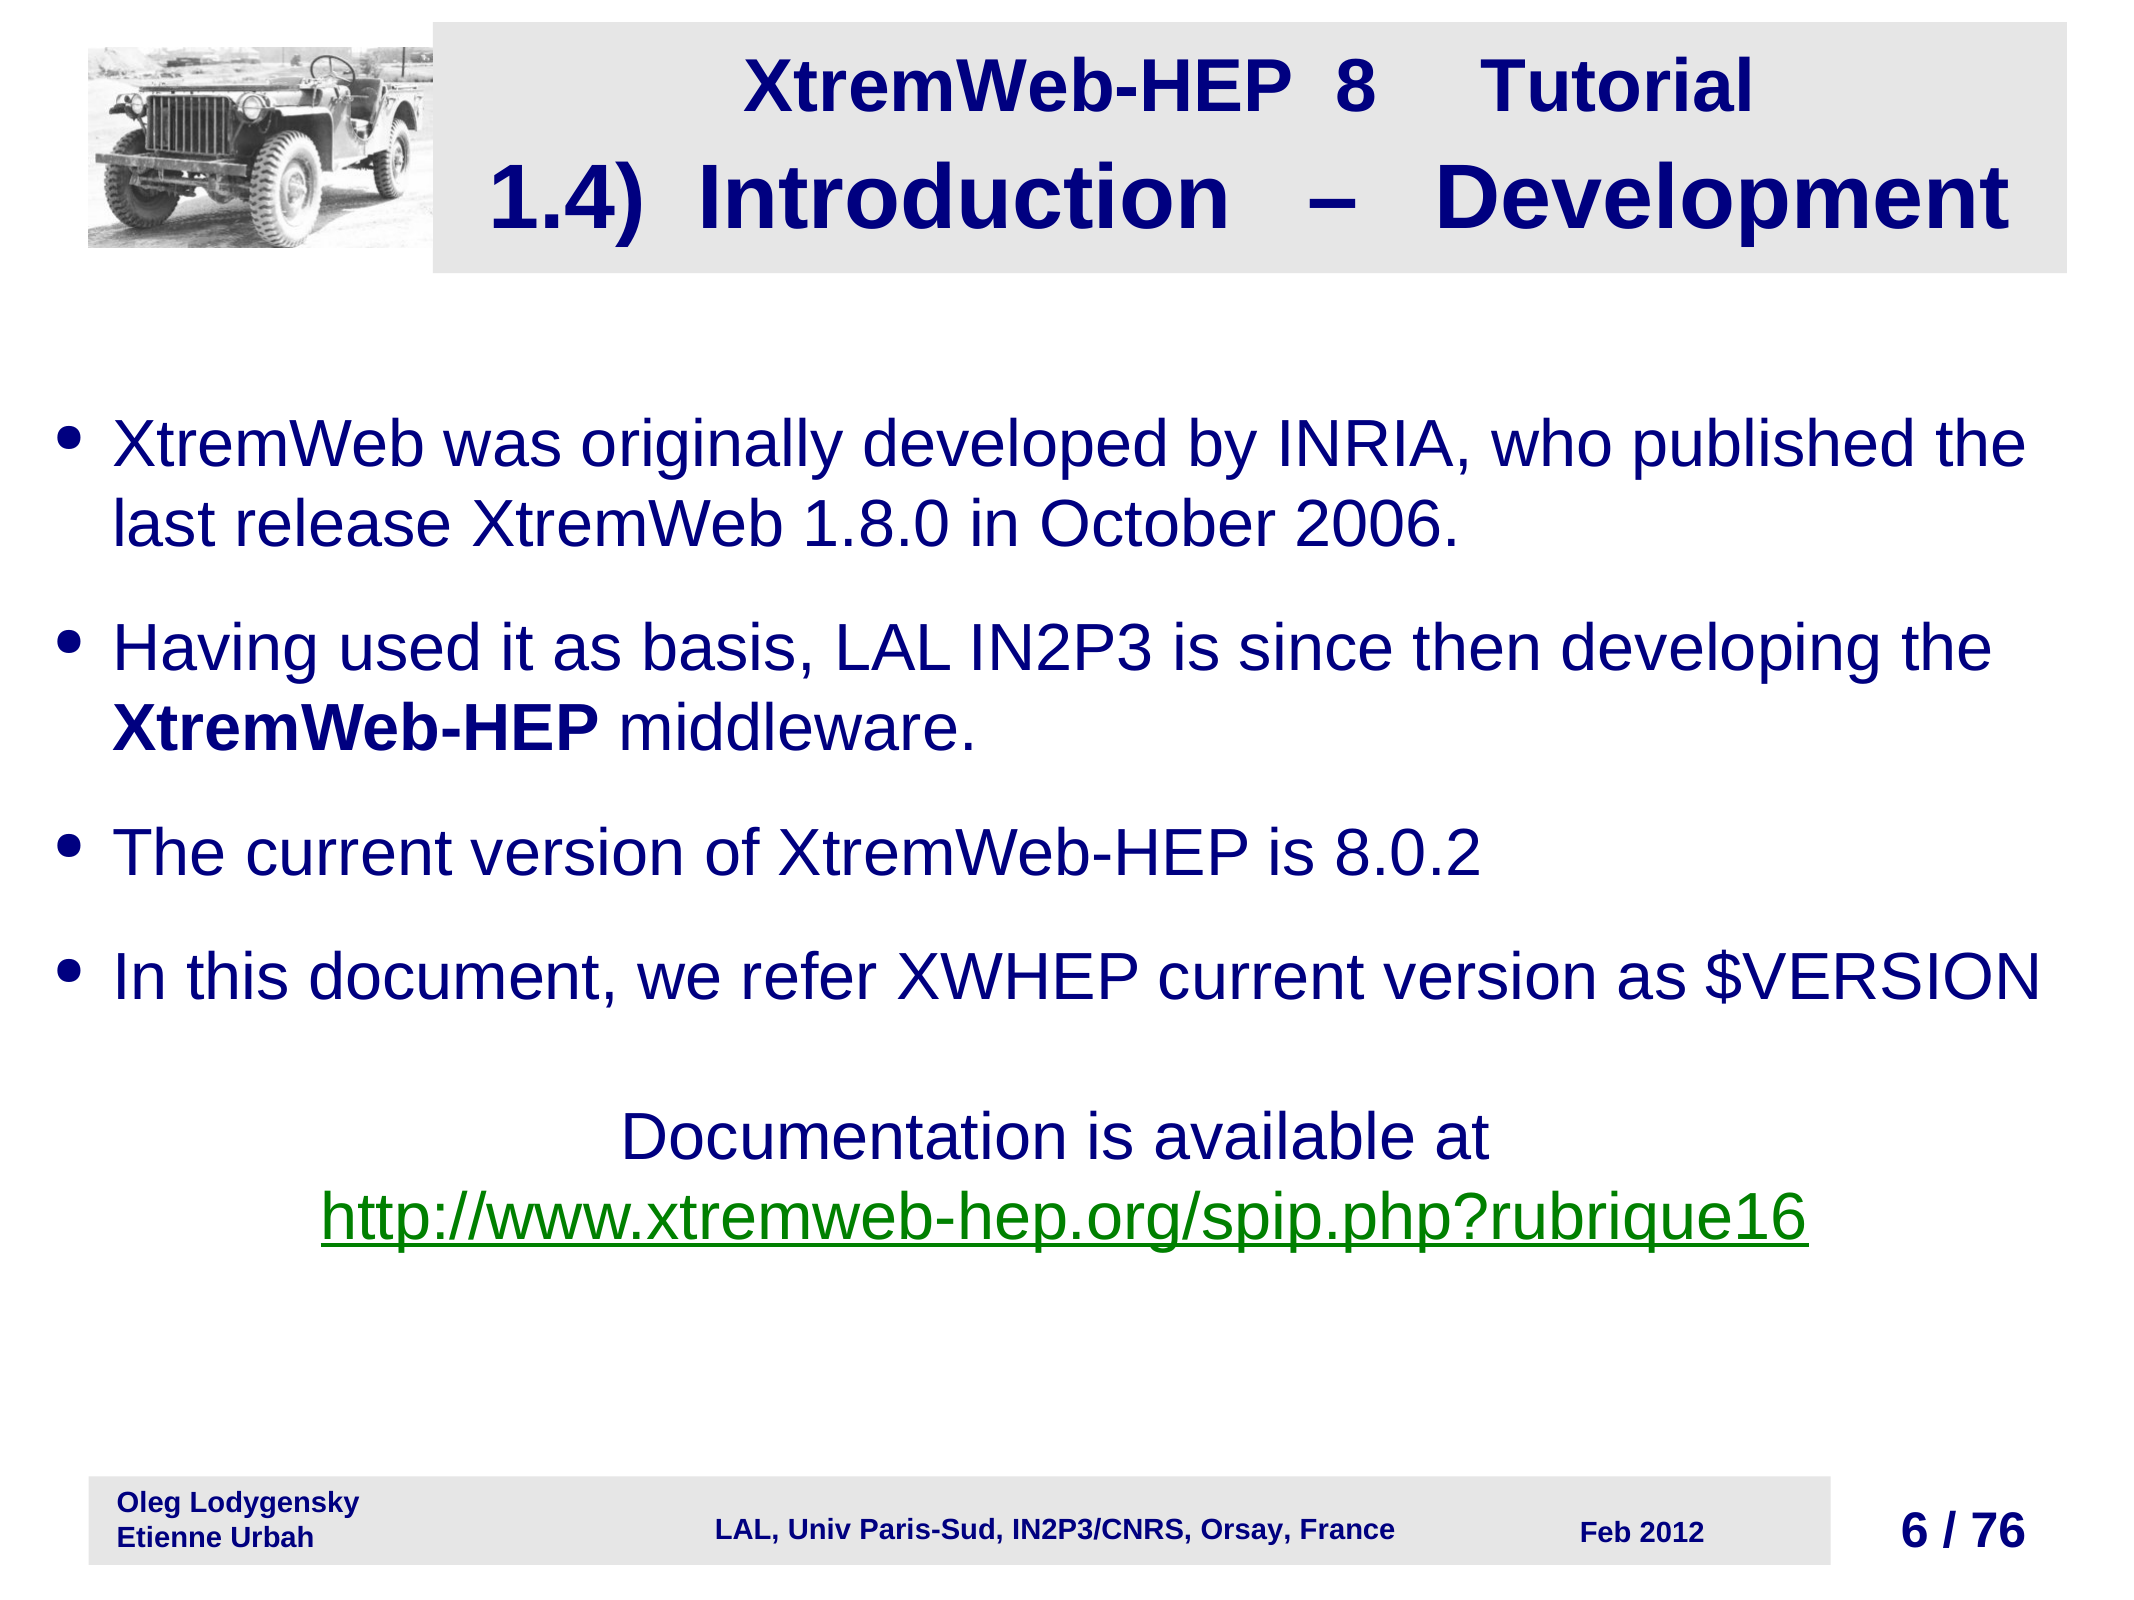

1.4) Introduction – Development
# XtremWeb was originally developed by INRIA, who published the last release XtremWeb 1.8.0 in October 2006.
Having used it as basis, LAL IN2P3 is since then developing the XtremWeb-HEP middleware.
The current version of XtremWeb-HEP is 8.0.2
In this document, we refer XWHEP current version as $VERSION
Documentation is available at http://www.xtremweb-hep.org/spip.php?rubrique16
6